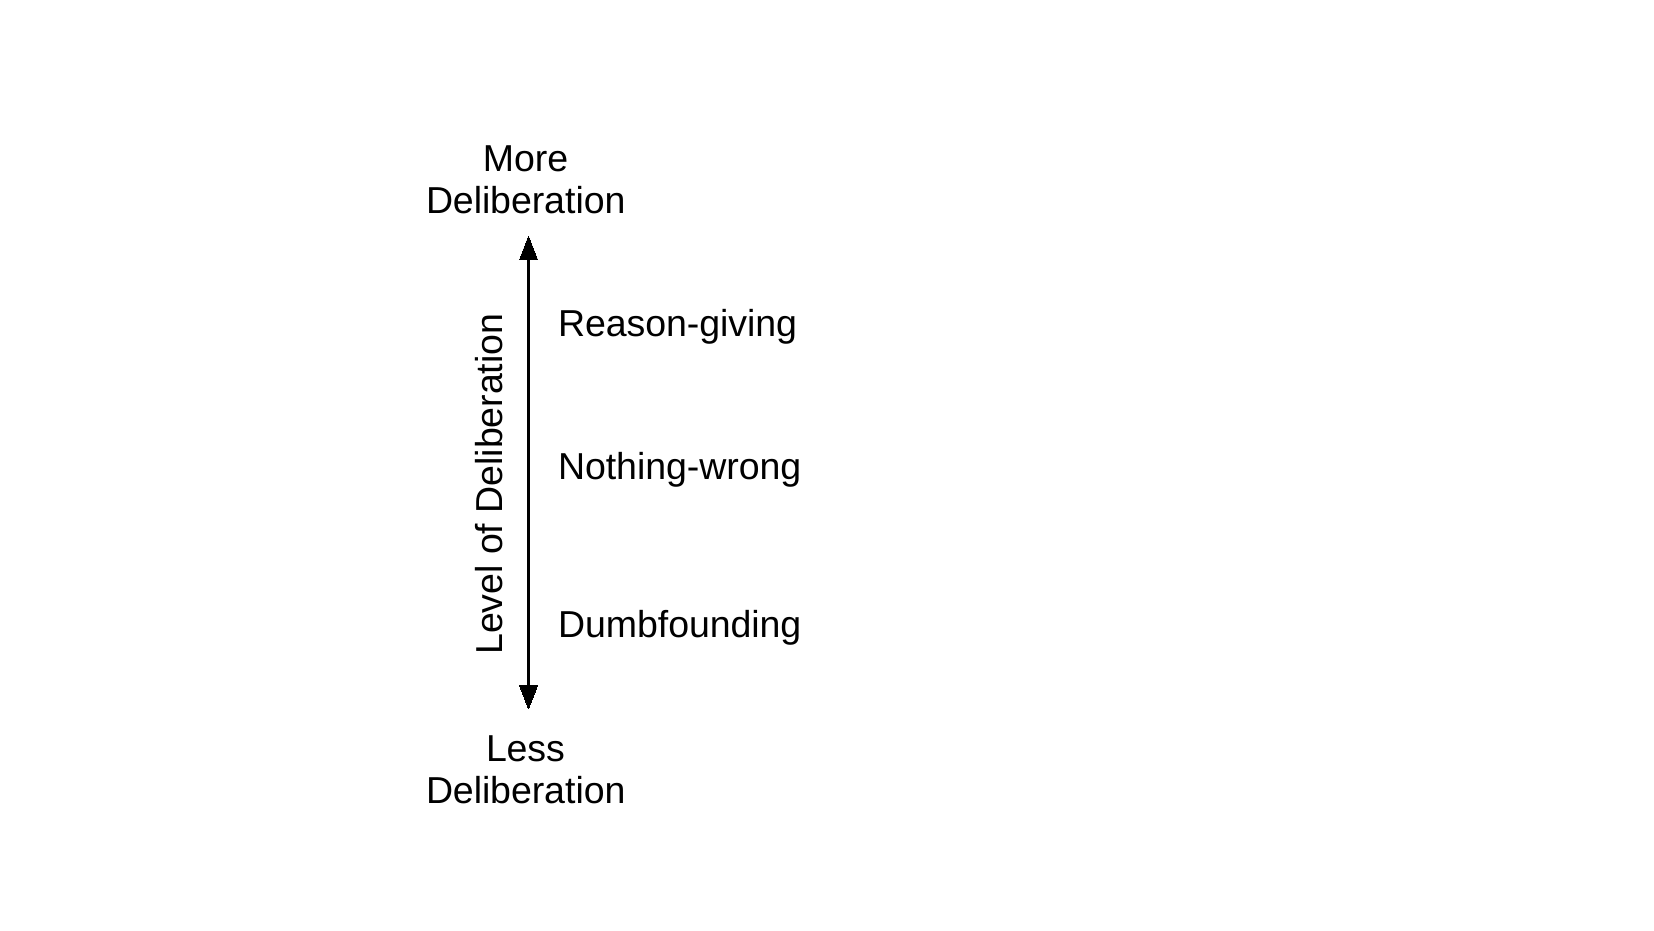

More Deliberation
Reason-giving
Nothing-wrong
Level of Deliberation
Dumbfounding
Less Deliberation